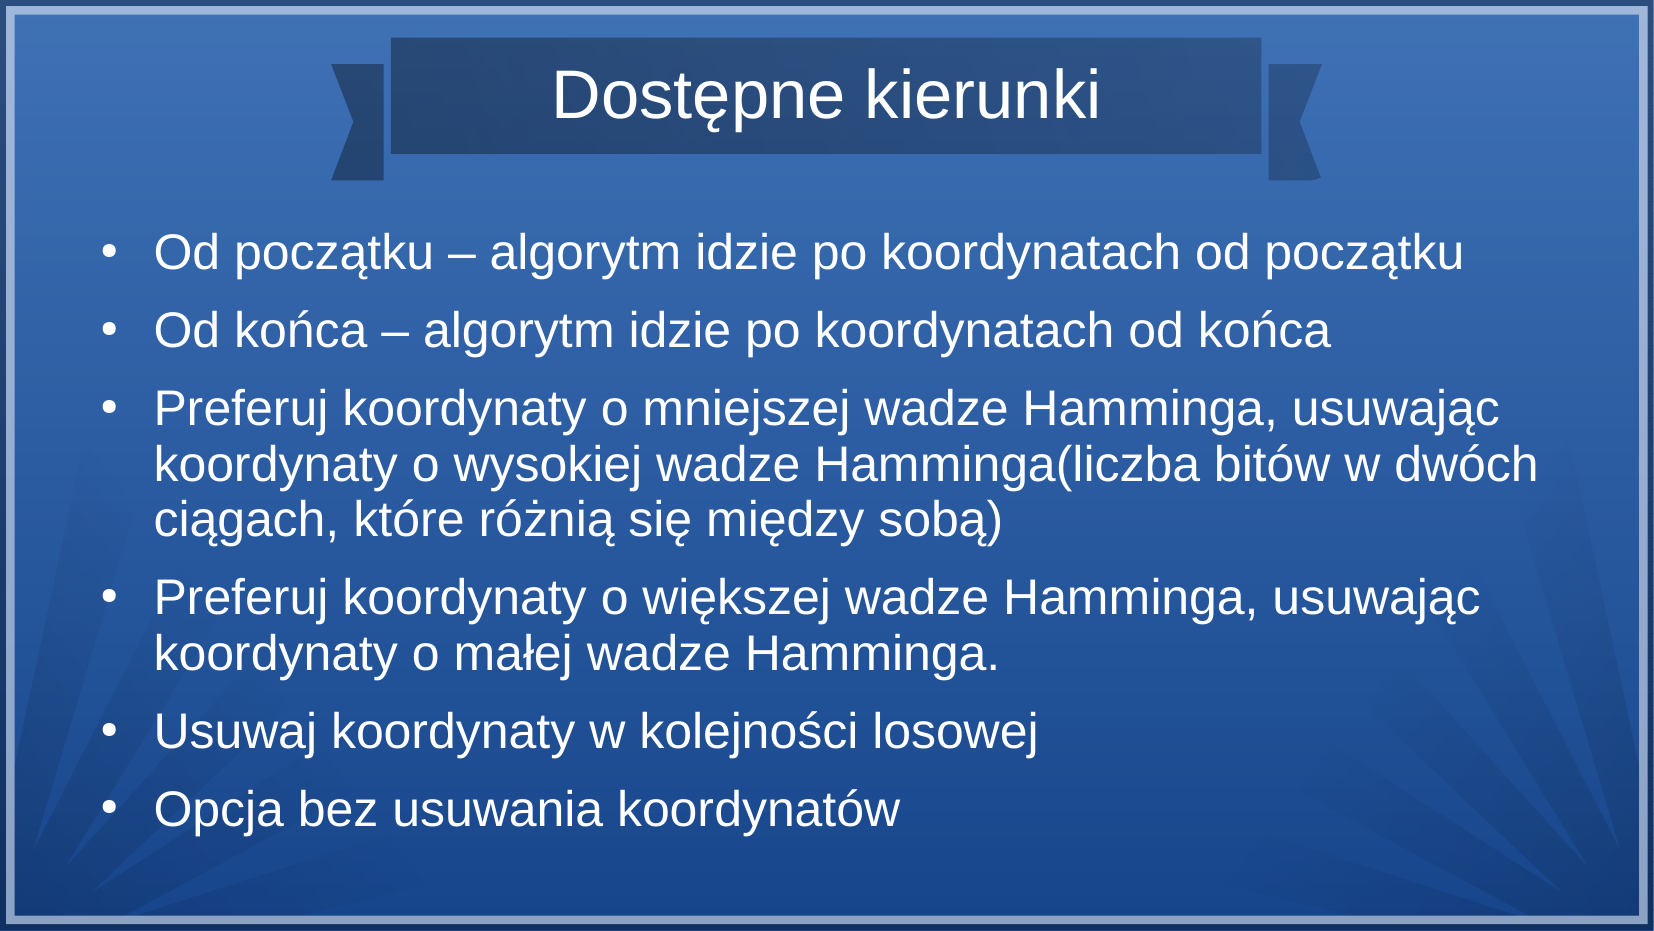

# Dostępne kierunki
Od początku – algorytm idzie po koordynatach od początku
Od końca – algorytm idzie po koordynatach od końca
Preferuj koordynaty o mniejszej wadze Hamminga, usuwając koordynaty o wysokiej wadze Hamminga(liczba bitów w dwóch ciągach, które różnią się między sobą)
Preferuj koordynaty o większej wadze Hamminga, usuwając koordynaty o małej wadze Hamminga.
Usuwaj koordynaty w kolejności losowej
Opcja bez usuwania koordynatów